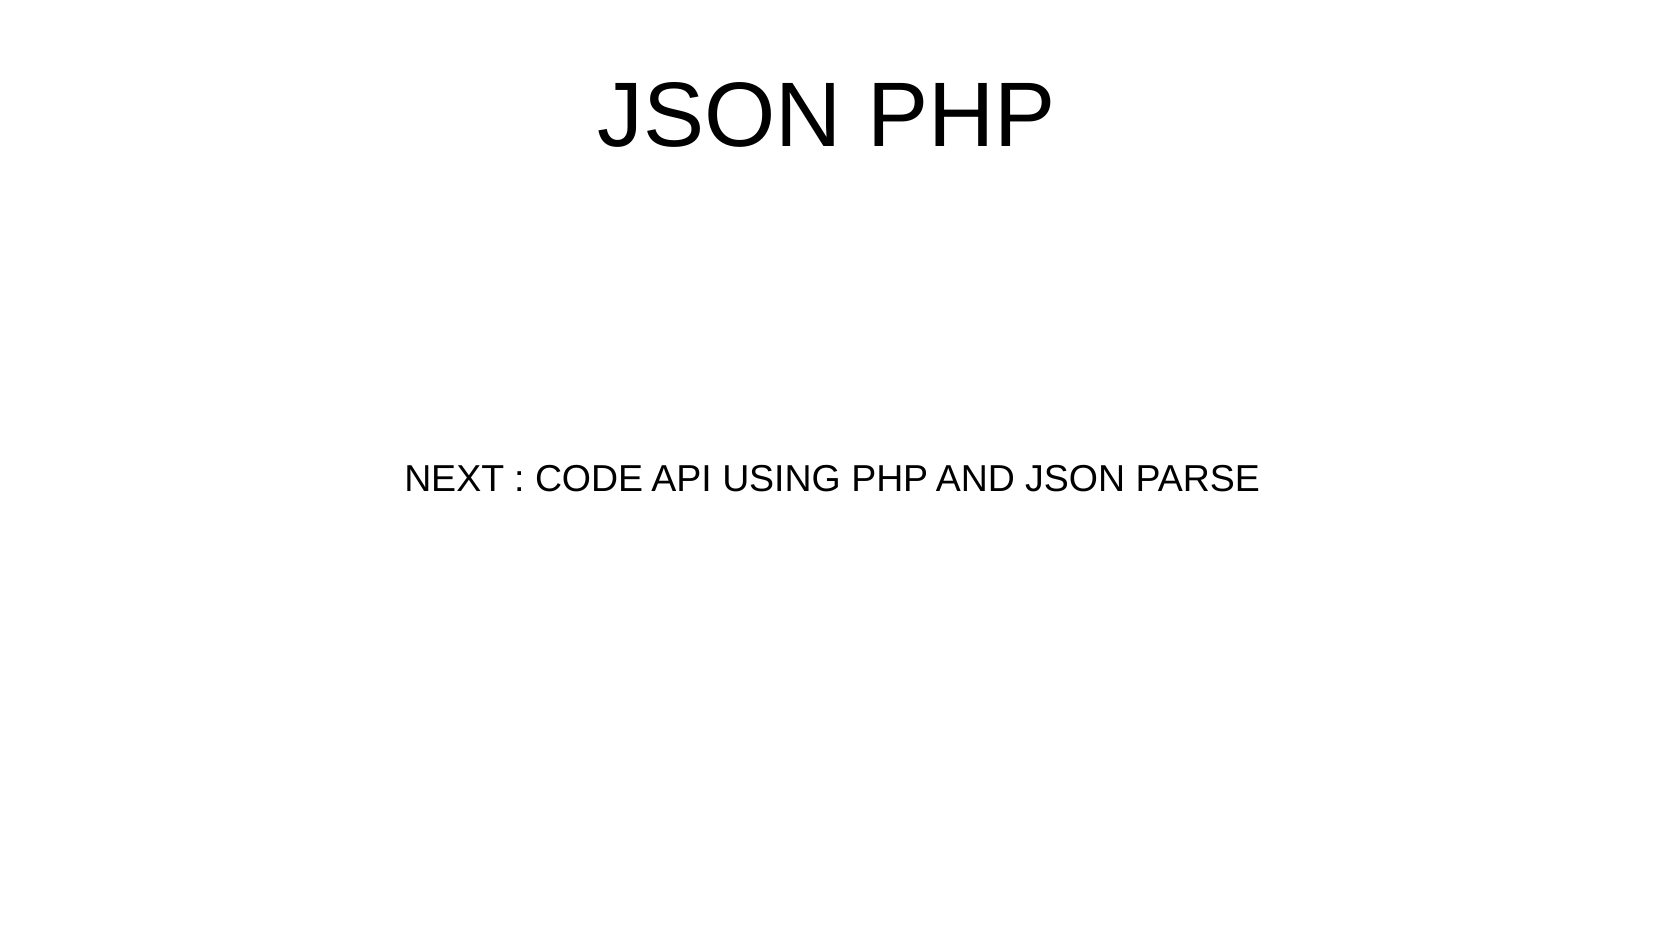

# JSON PHP
NEXT : CODE API USING PHP AND JSON PARSE